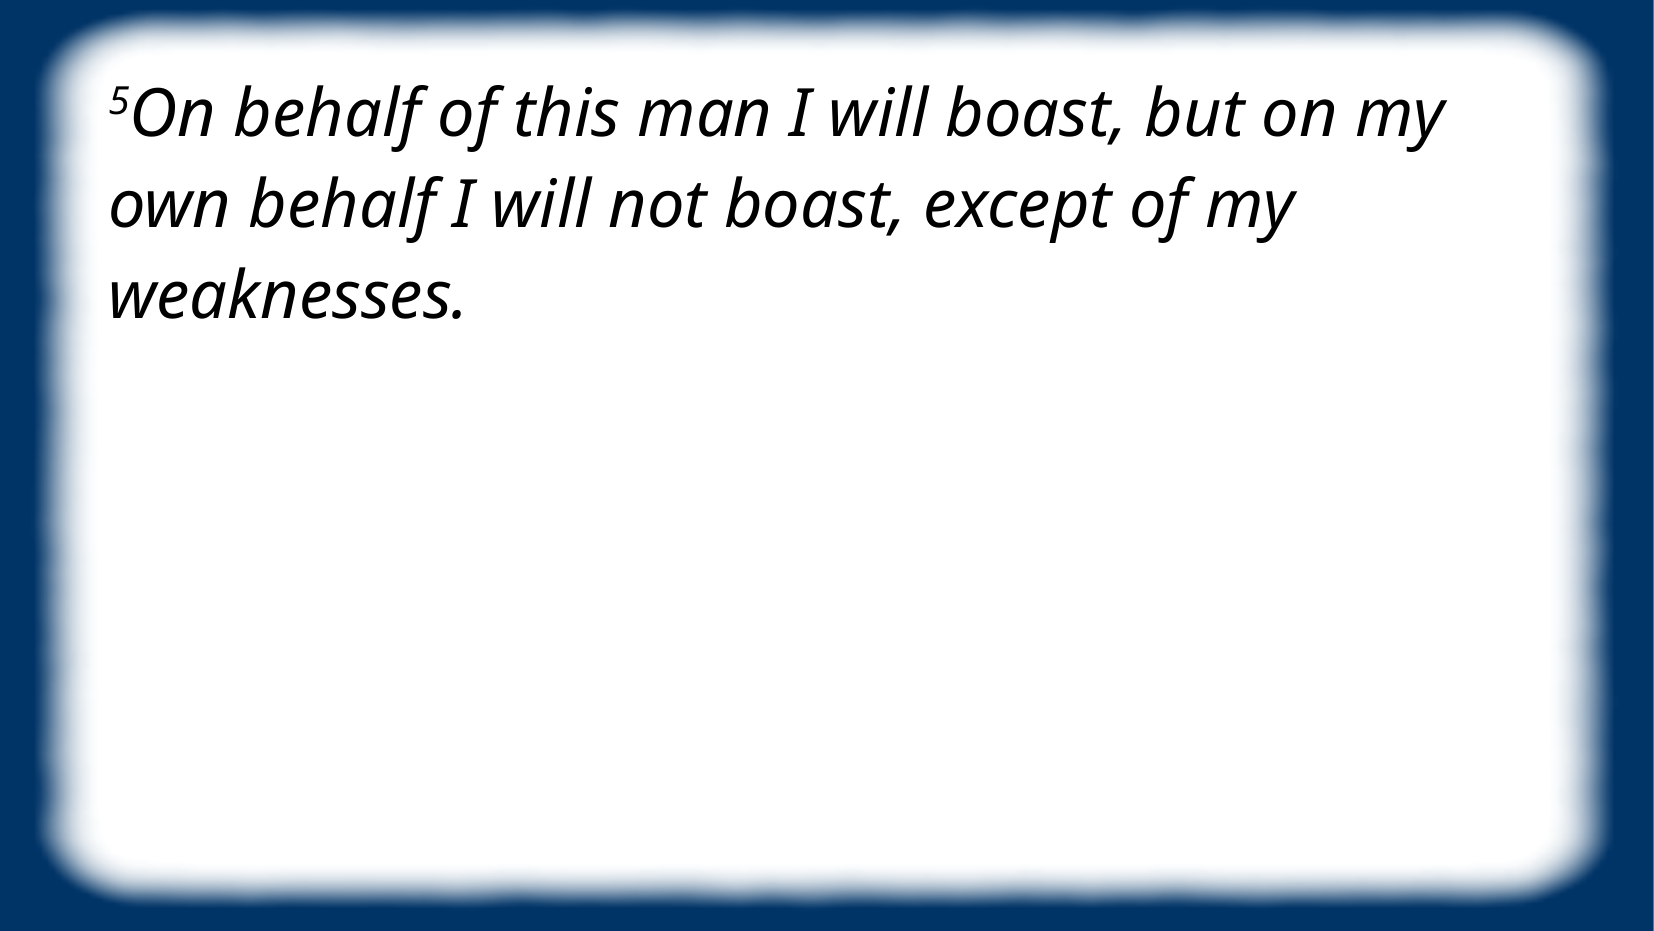

5On behalf of this man I will boast, but on my own behalf I will not boast, except of my weaknesses.